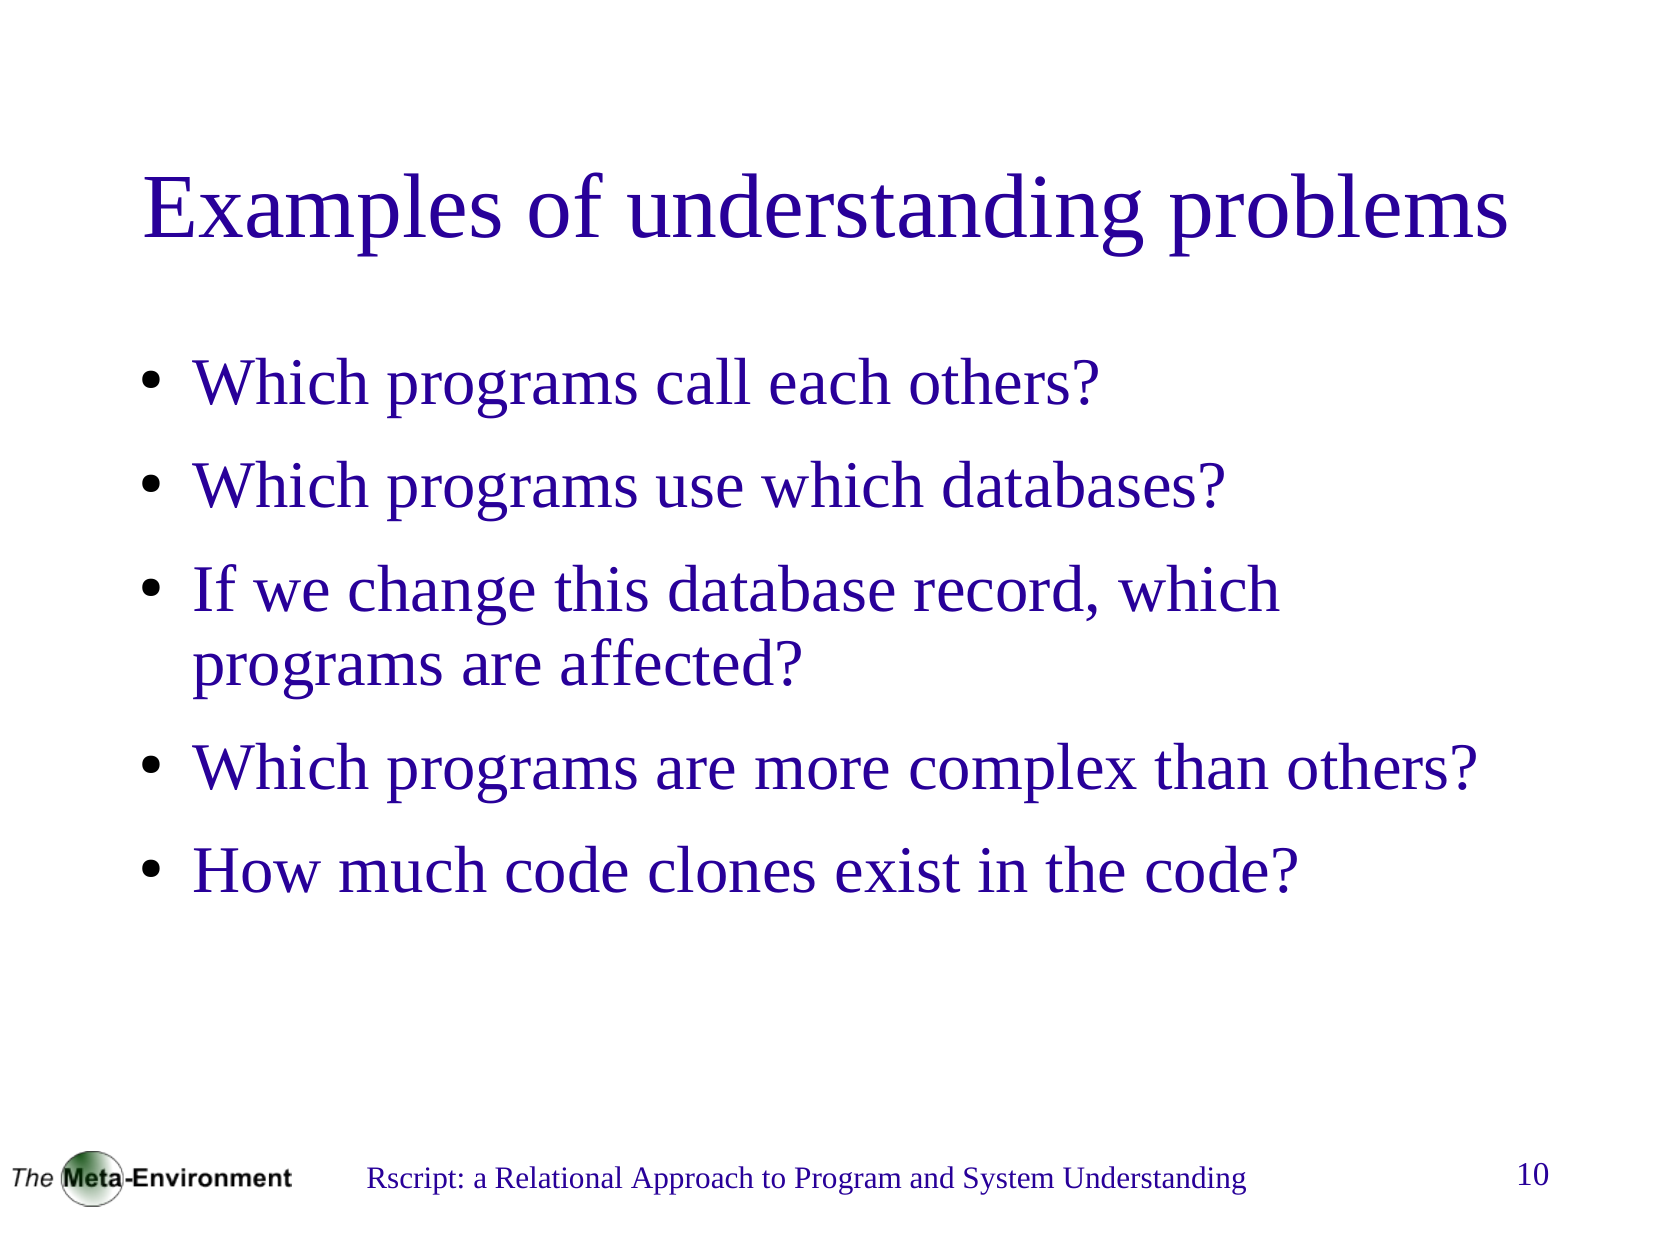

# Examples of understanding problems
Which programs call each others?
Which programs use which databases?
If we change this database record, which programs are affected?
Which programs are more complex than others?
How much code clones exist in the code?